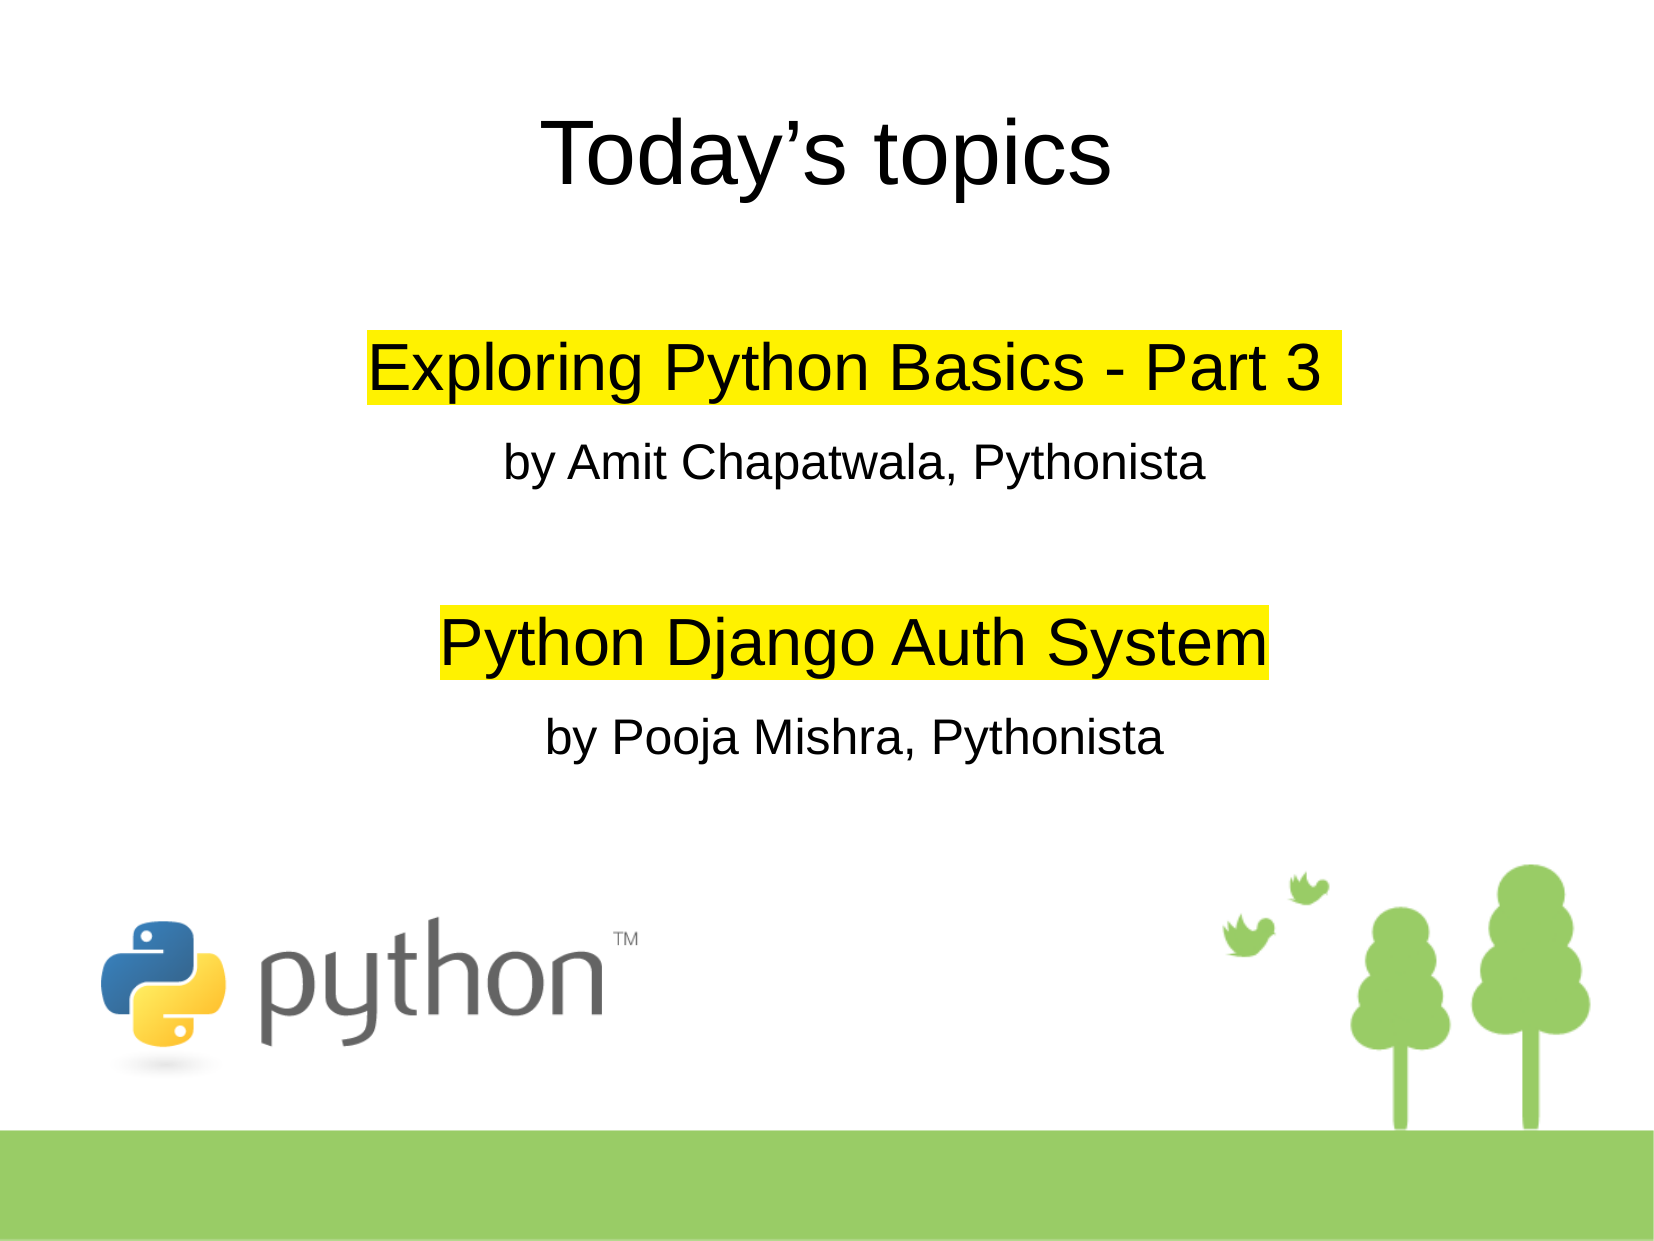

# Today’s topics
Exploring Python Basics - Part 3
by Amit Chapatwala, Pythonista
Python Django Auth System
by Pooja Mishra, Pythonista